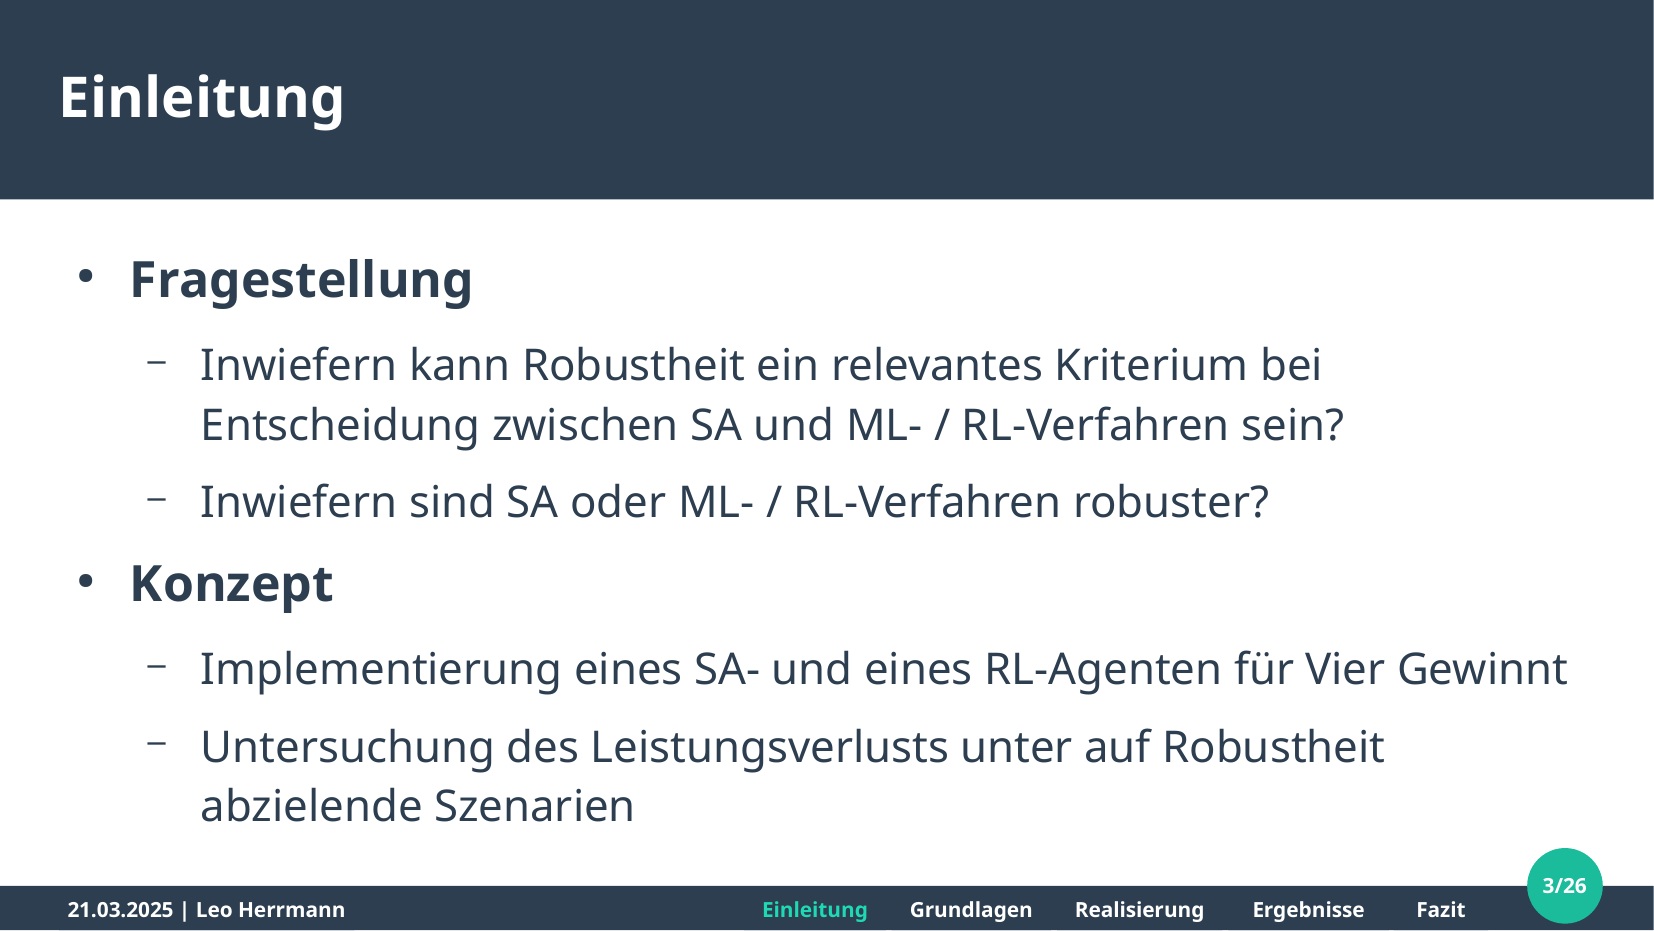

# Einleitung
Fragestellung
Inwiefern kann Robustheit ein relevantes Kriterium bei Entscheidung zwischen SA und ML- / RL-Verfahren sein?
Inwiefern sind SA oder ML- / RL-Verfahren robuster?
Konzept
Implementierung eines SA- und eines RL-Agenten für Vier Gewinnt
Untersuchung des Leistungsverlusts unter auf Robustheit abzielende Szenarien
Einleitung
Grundlagen
Realisierung
Ergebnisse
Fazit